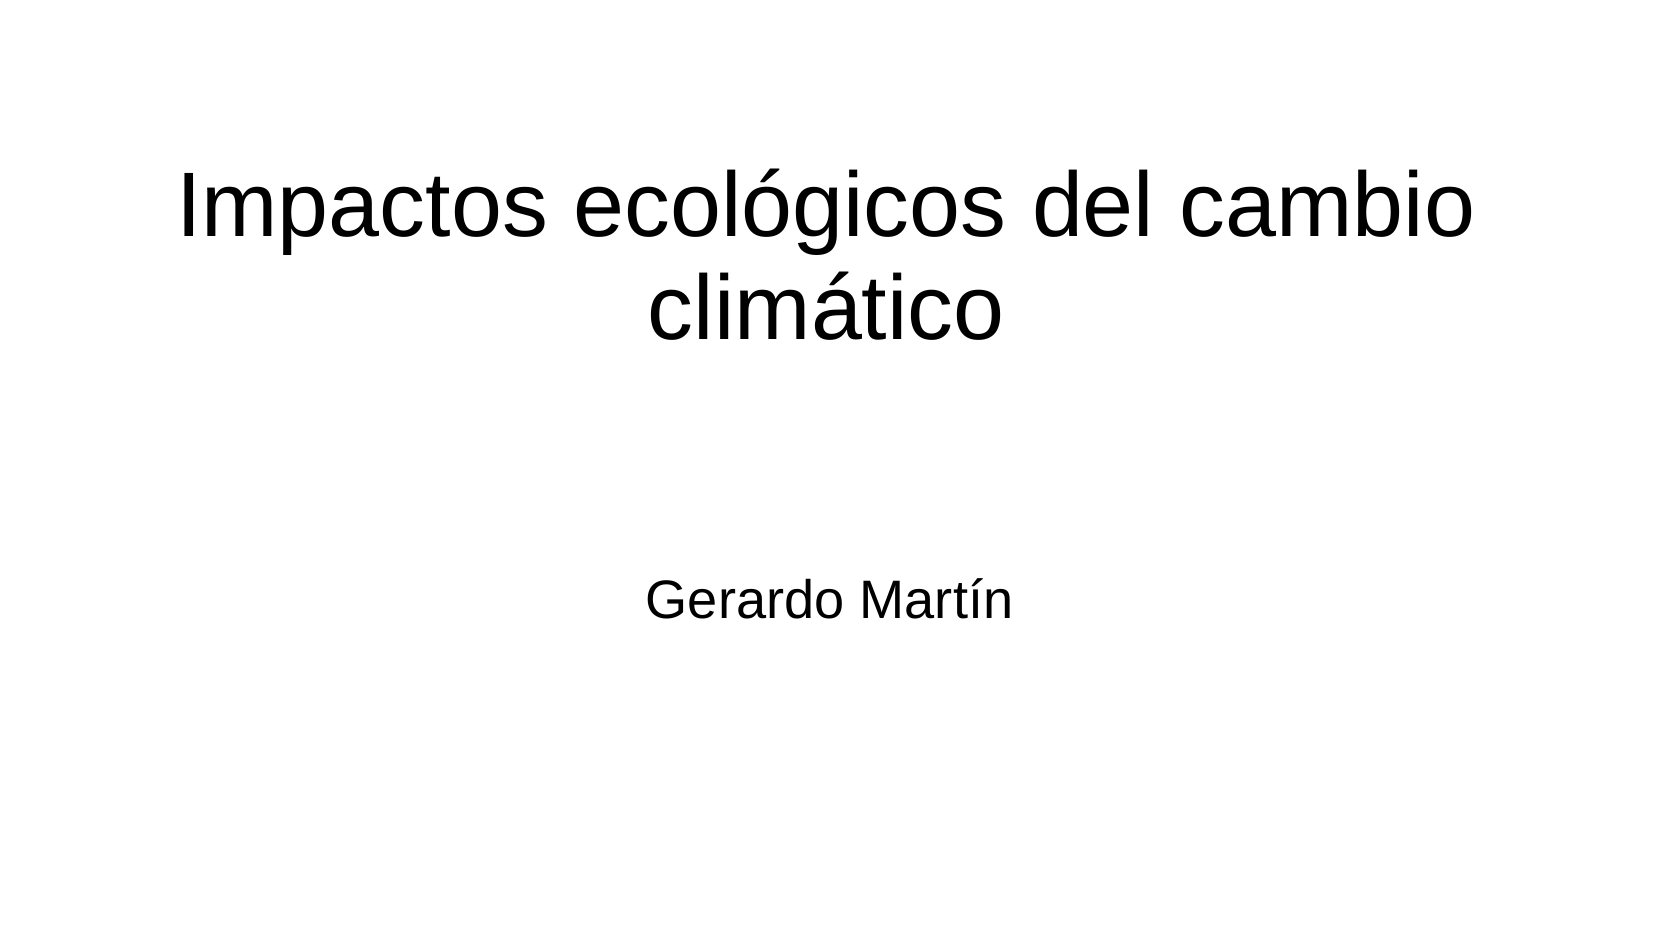

# Impactos ecológicos del cambio climático
Gerardo Martín